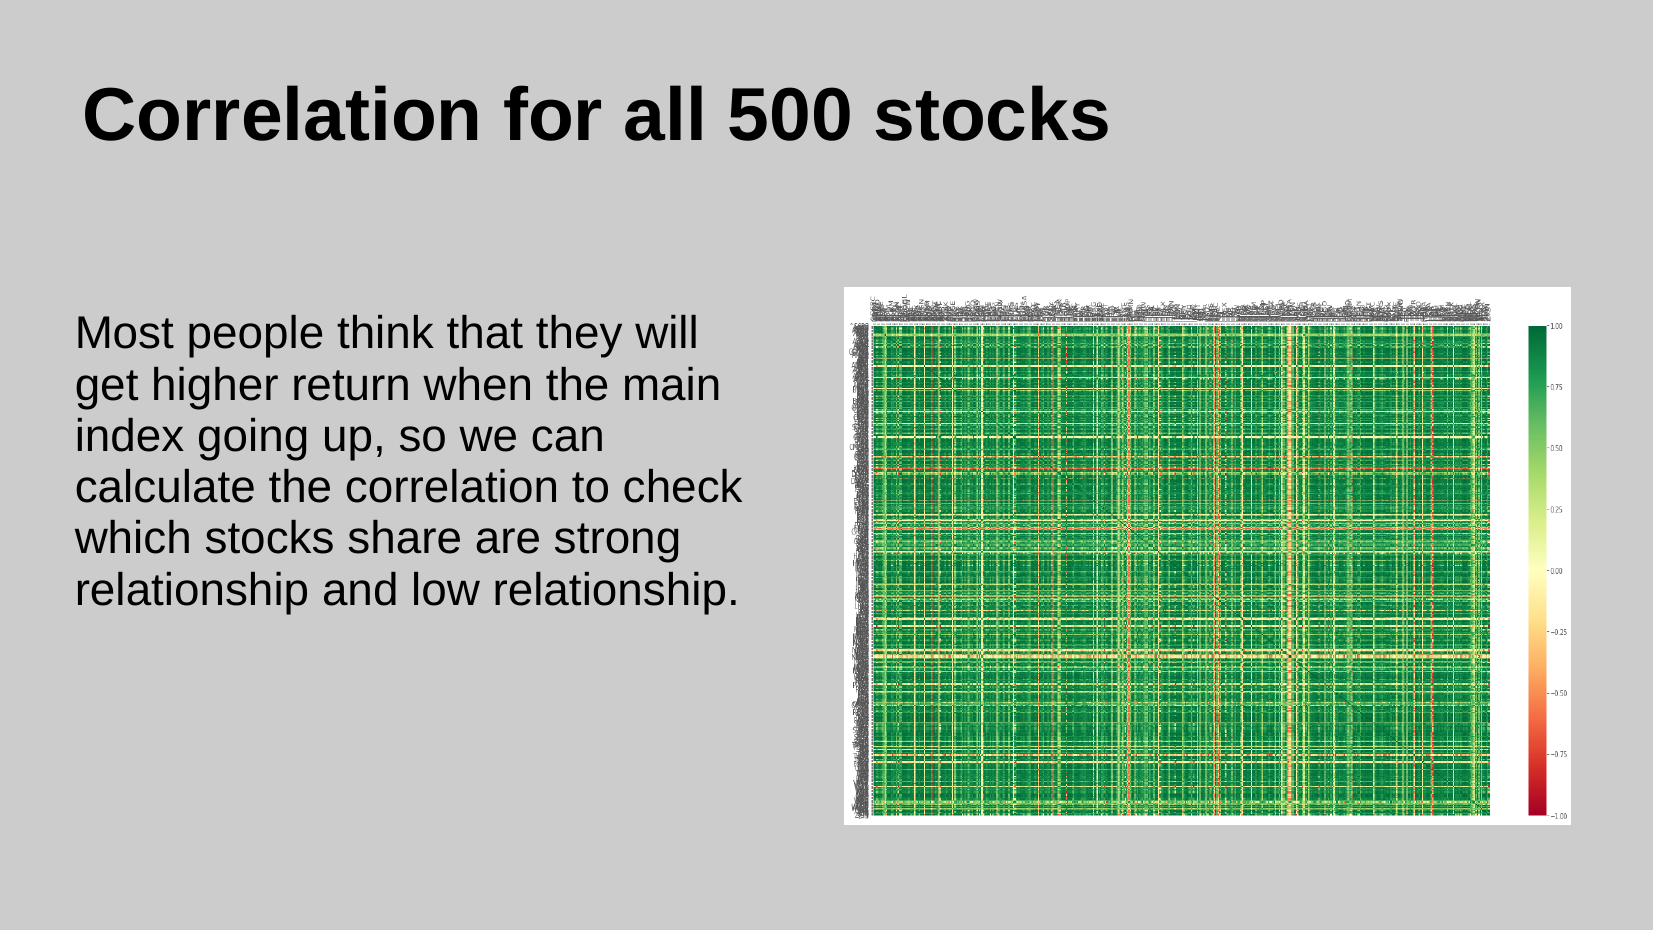

# Correlation for all 500 stocks
Most people think that they will get higher return when the main index going up, so we can calculate the correlation to check which stocks share are strong relationship and low relationship.